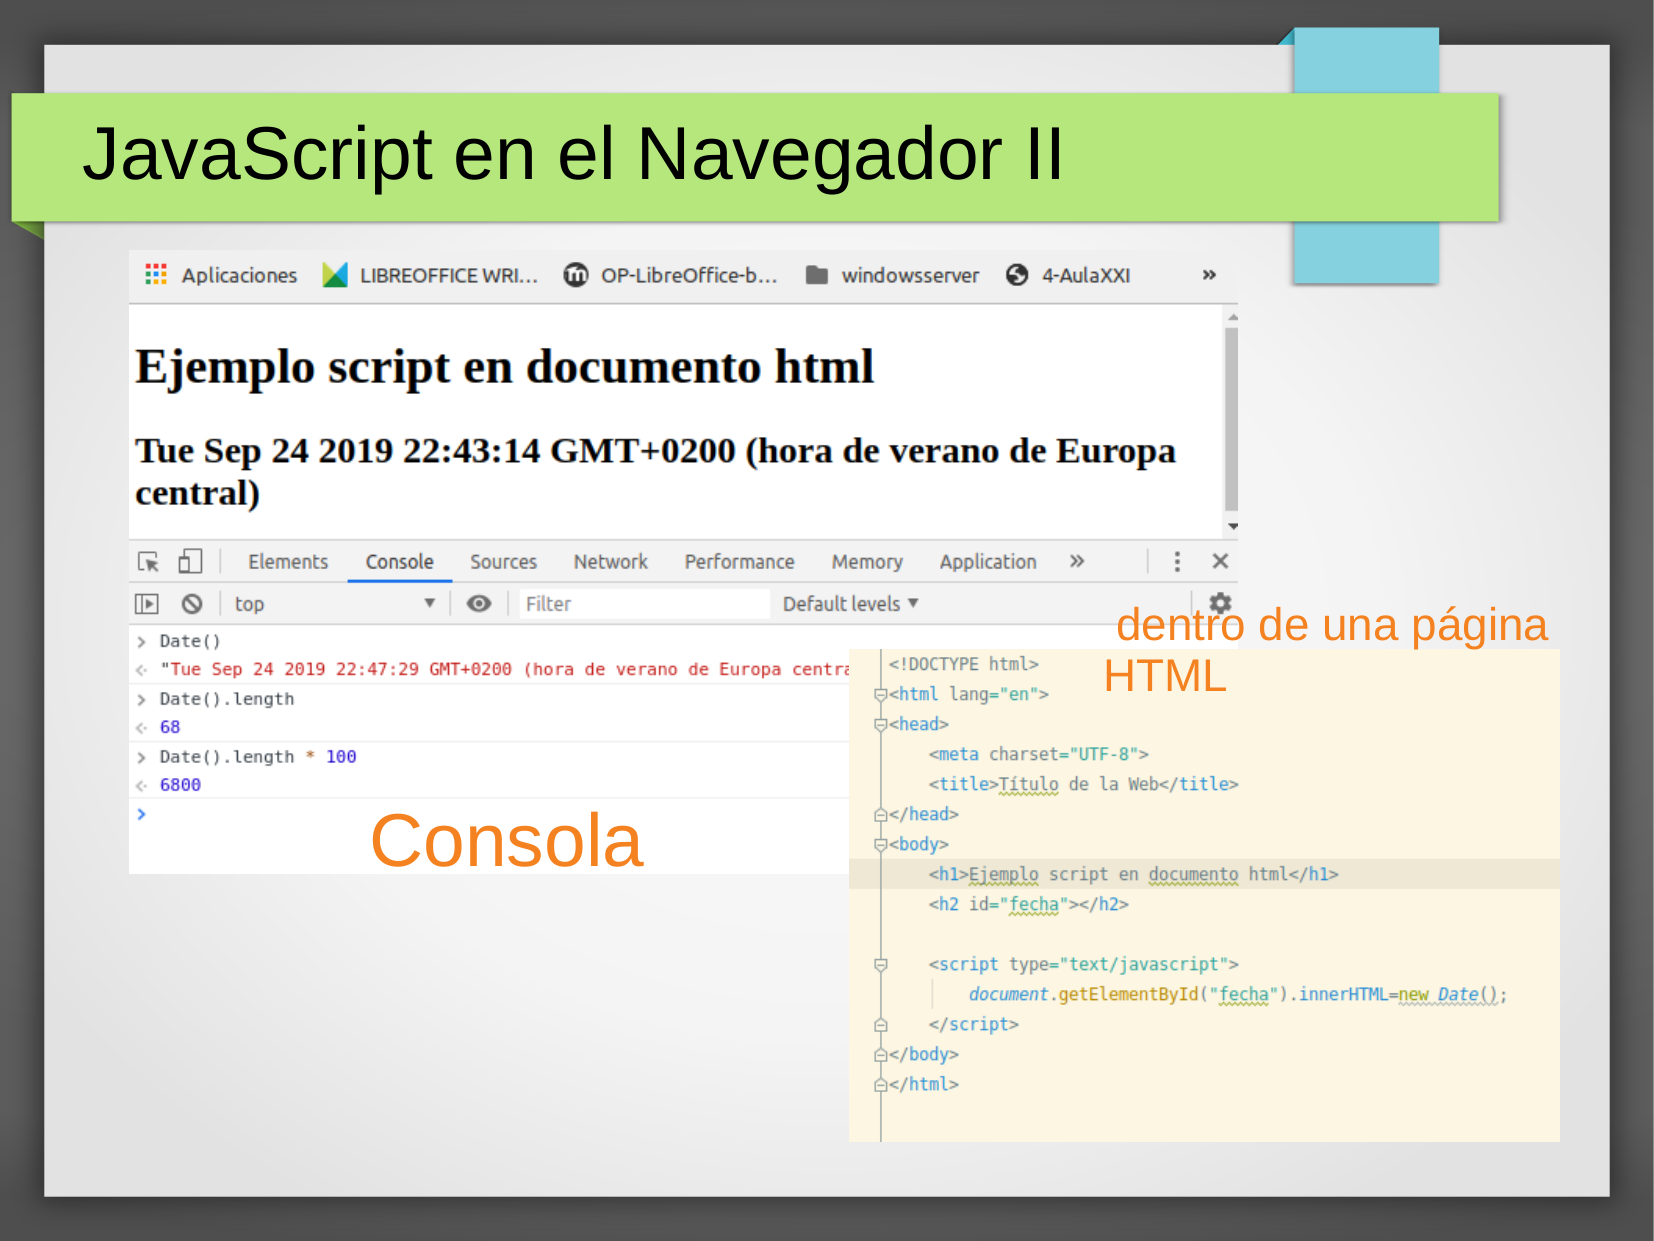

# JavaScript en el Navegador II
 dentro de una página HTML
Consola